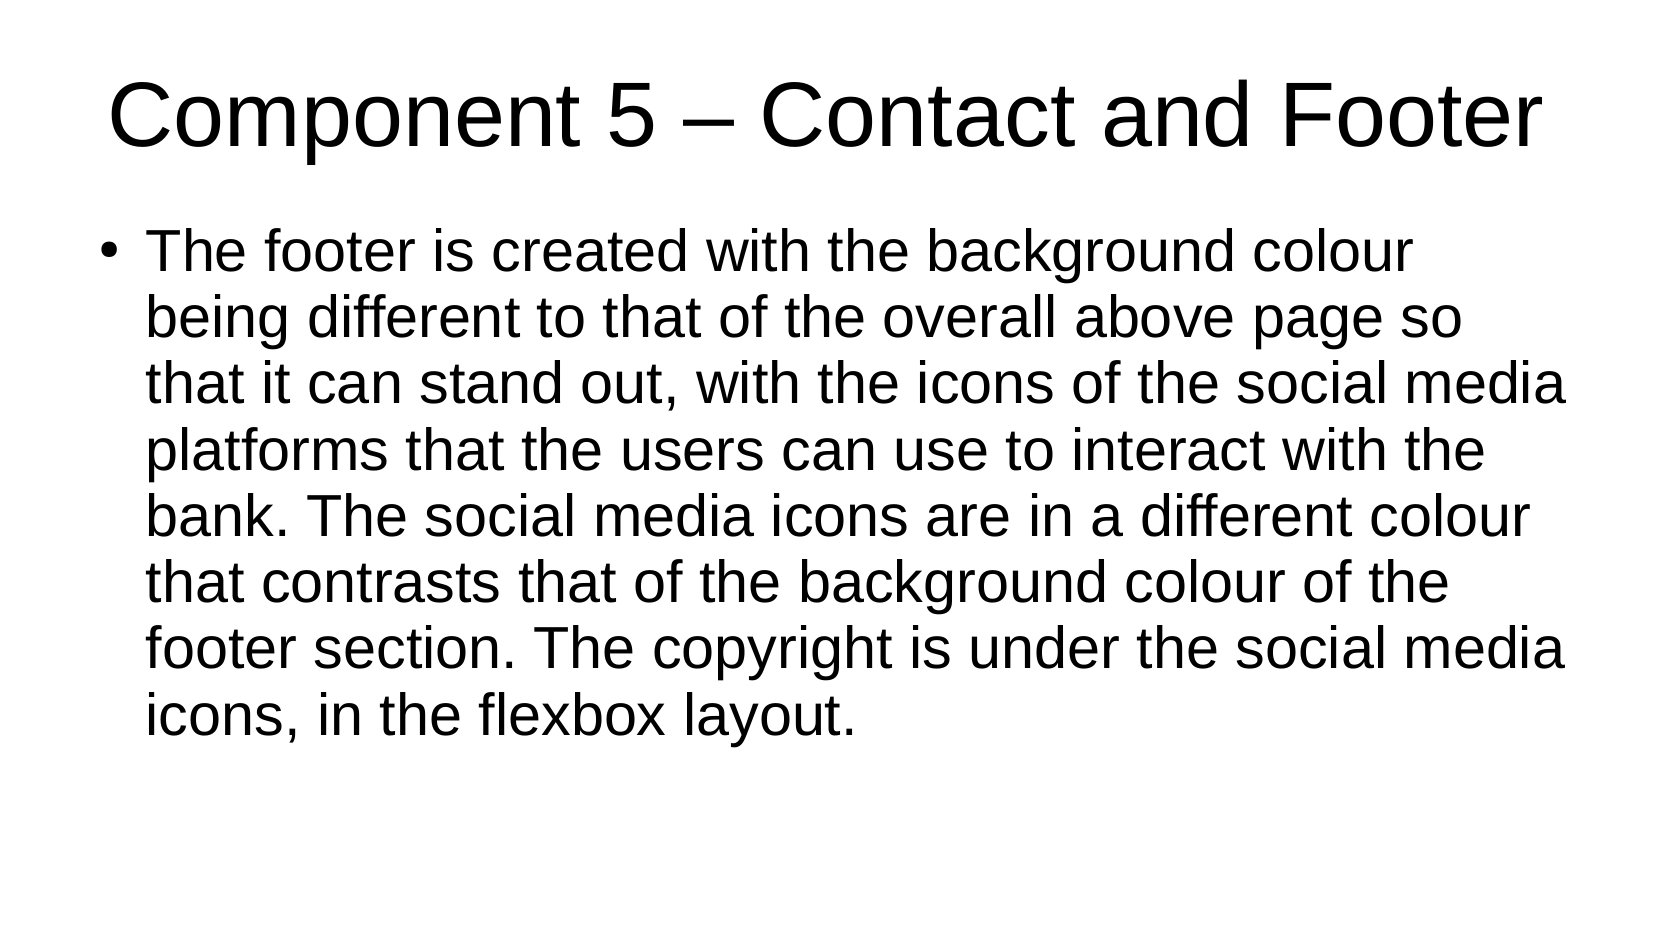

# Component 5 – Contact and Footer
The footer is created with the background colour being different to that of the overall above page so that it can stand out, with the icons of the social media platforms that the users can use to interact with the bank. The social media icons are in a different colour that contrasts that of the background colour of the footer section. The copyright is under the social media icons, in the flexbox layout.